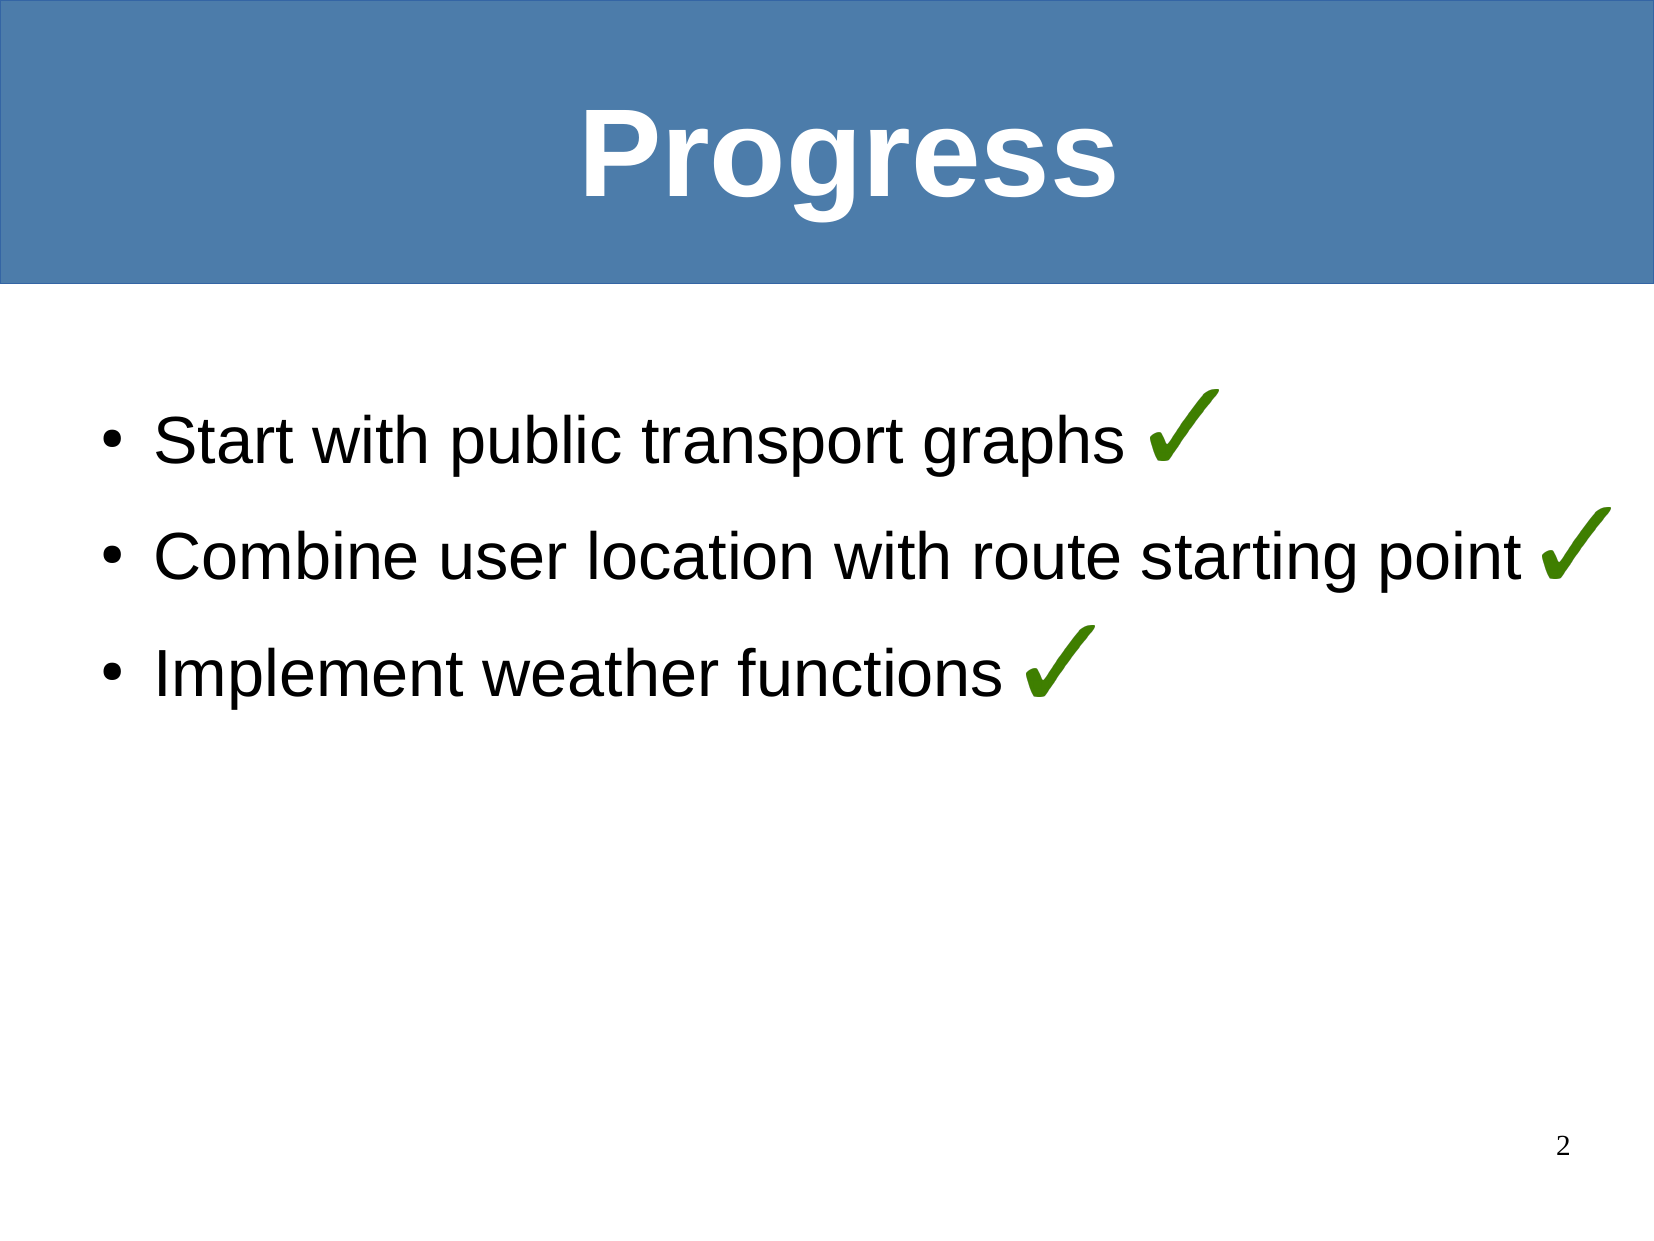

# Progress
Start with public transport graphs
Combine user location with route starting point
Implement weather functions
2